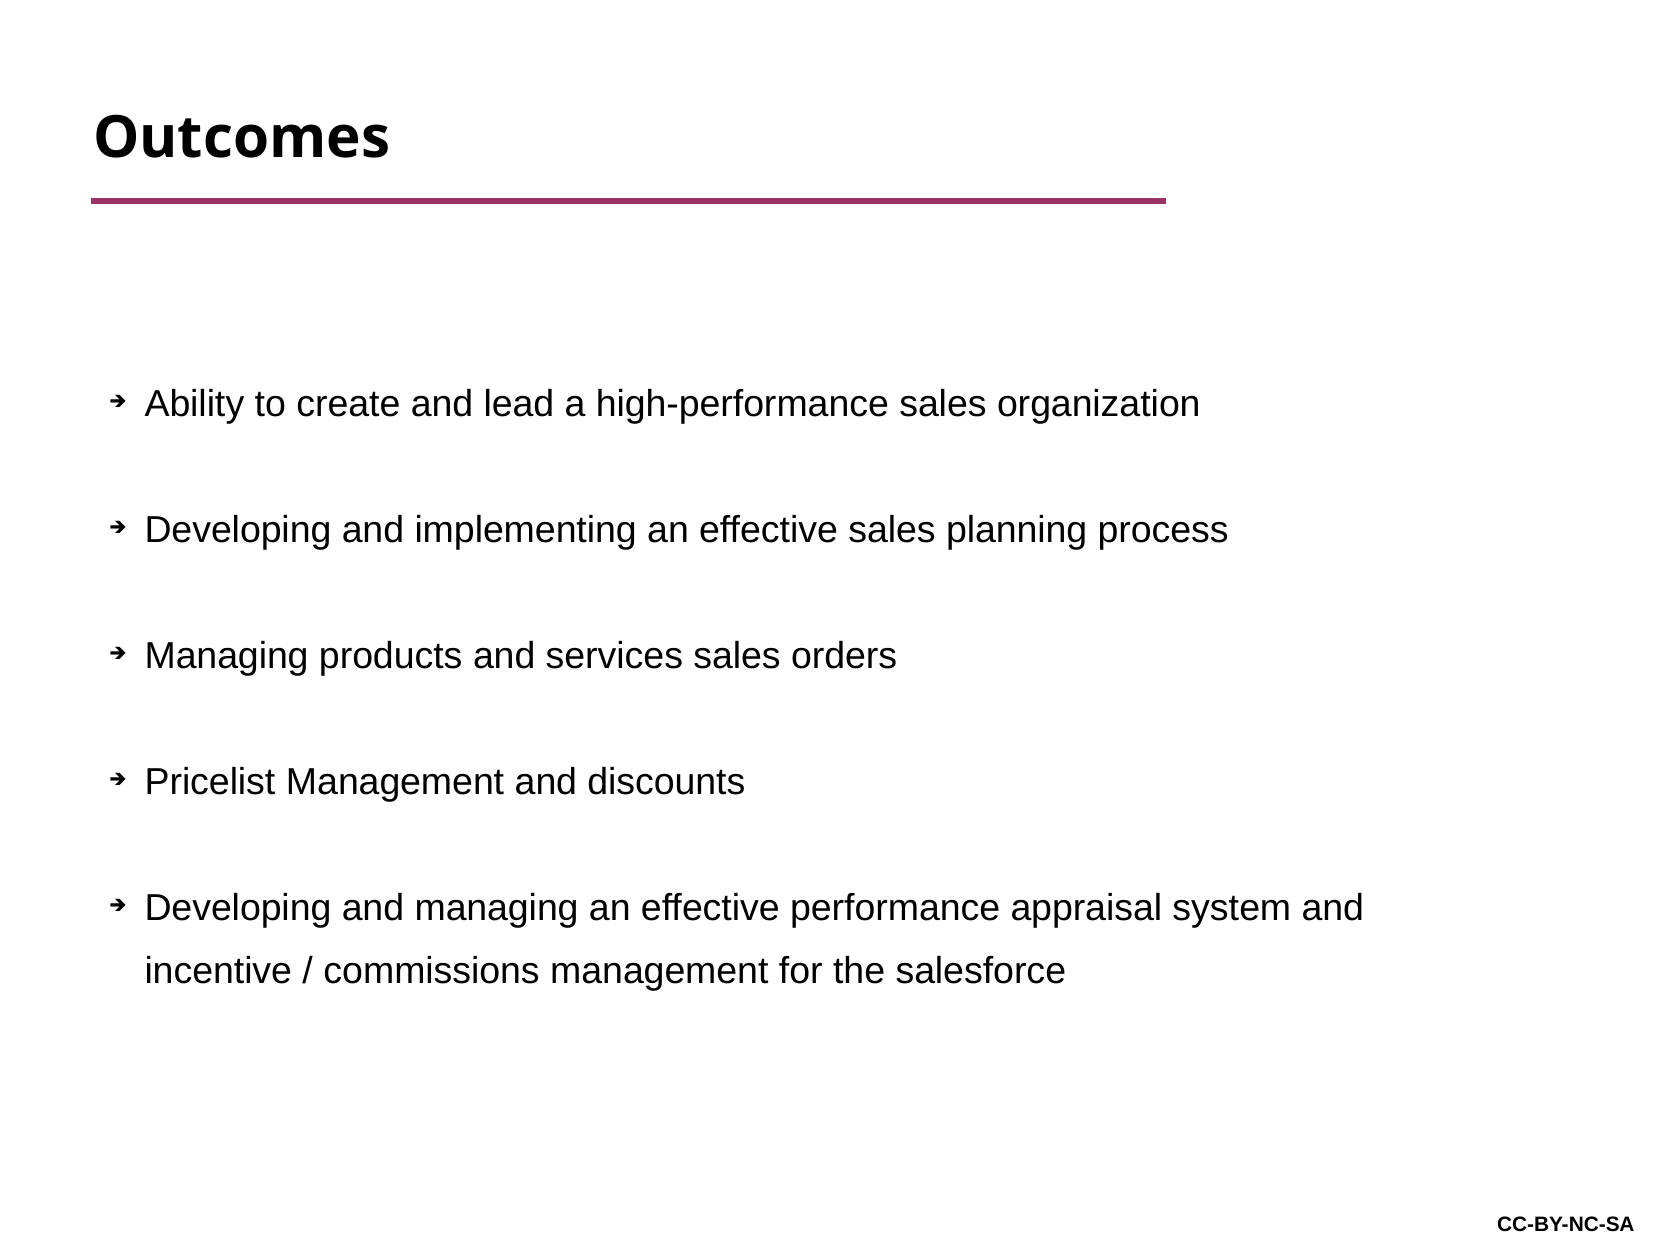

# Outcomes
Ability to create and lead a high-performance sales organization
Developing and implementing an effective sales planning process
Managing products and services sales orders
Pricelist Management and discounts
Developing and managing an effective performance appraisal system and incentive / commissions management for the salesforce
CC-BY-NC-SA